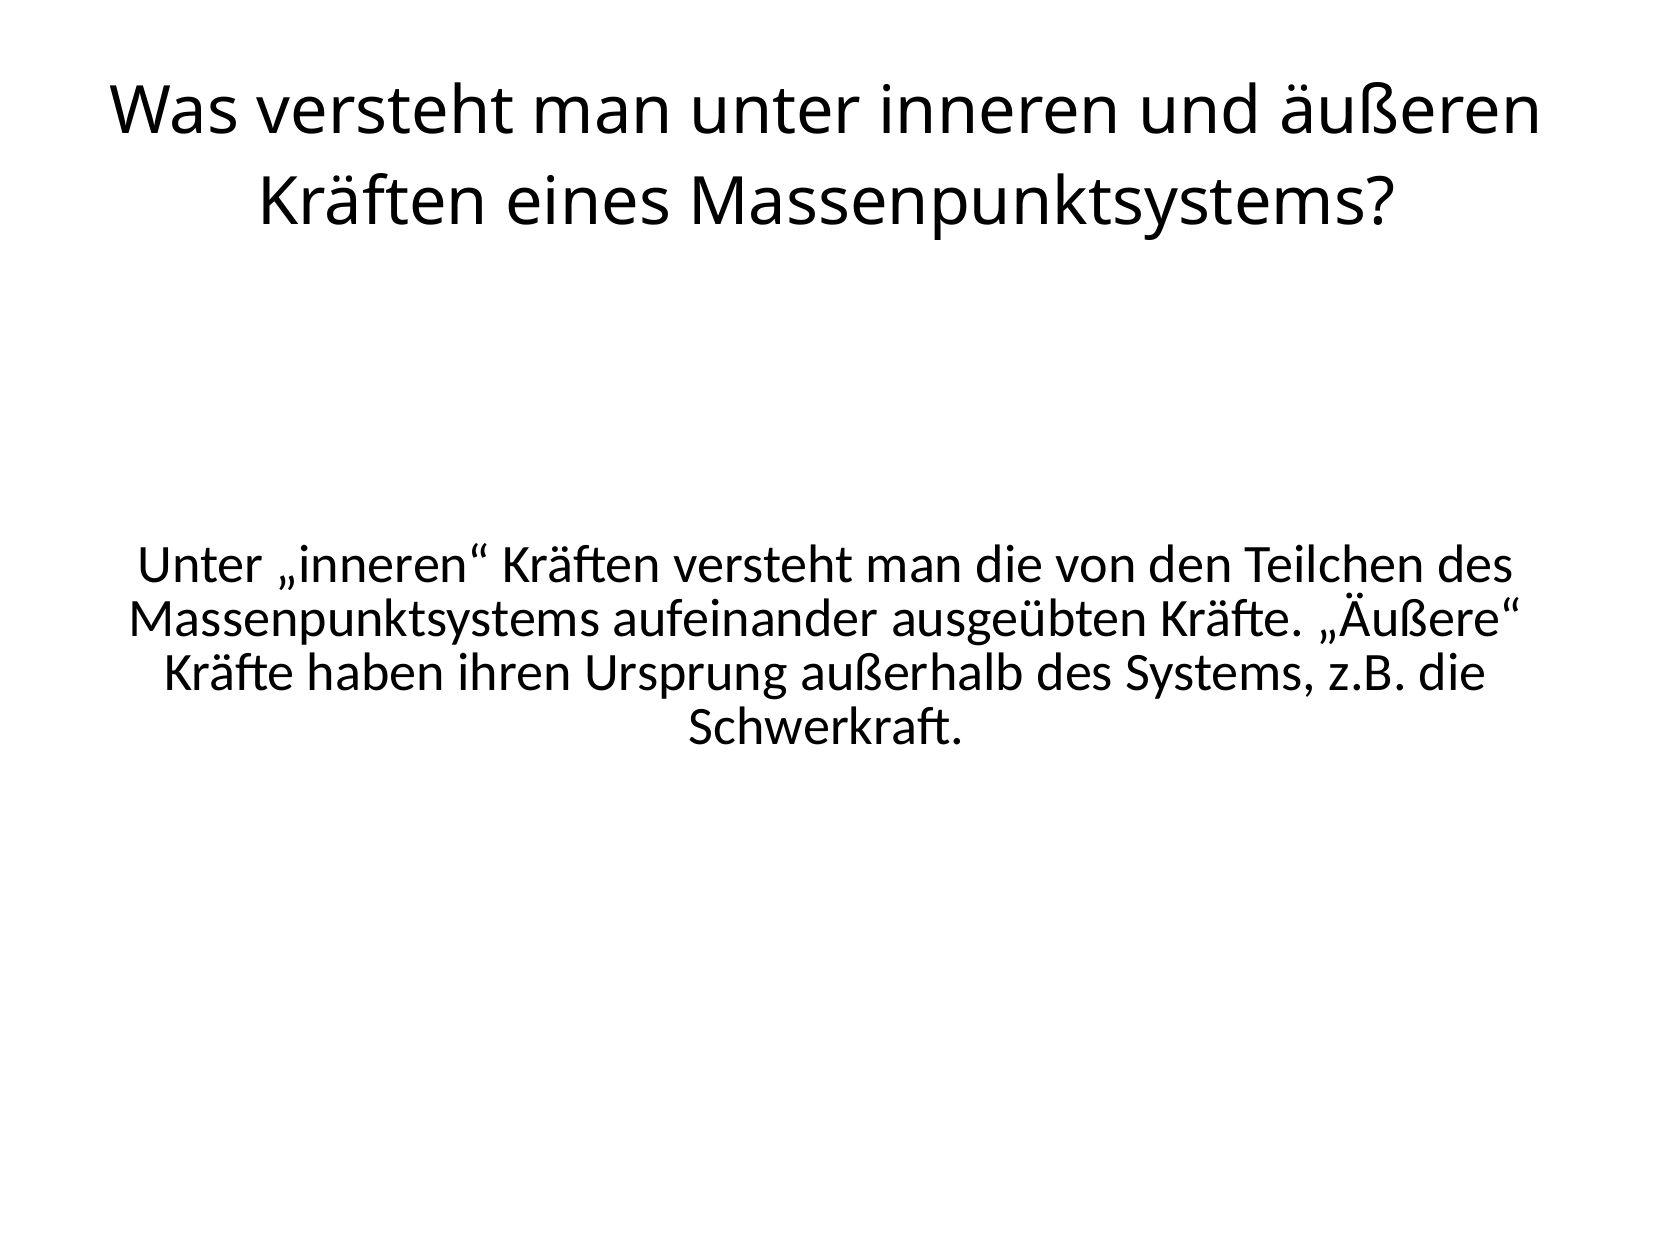

# Was versteht man unter inneren und äußeren Kräften eines Massenpunktsystems?
Unter „inneren“ Kräften versteht man die von den Teilchen des Massenpunktsystems aufeinander ausgeübten Kräfte. „Äußere“ Kräfte haben ihren Ursprung außerhalb des Systems, z.B. die Schwerkraft.